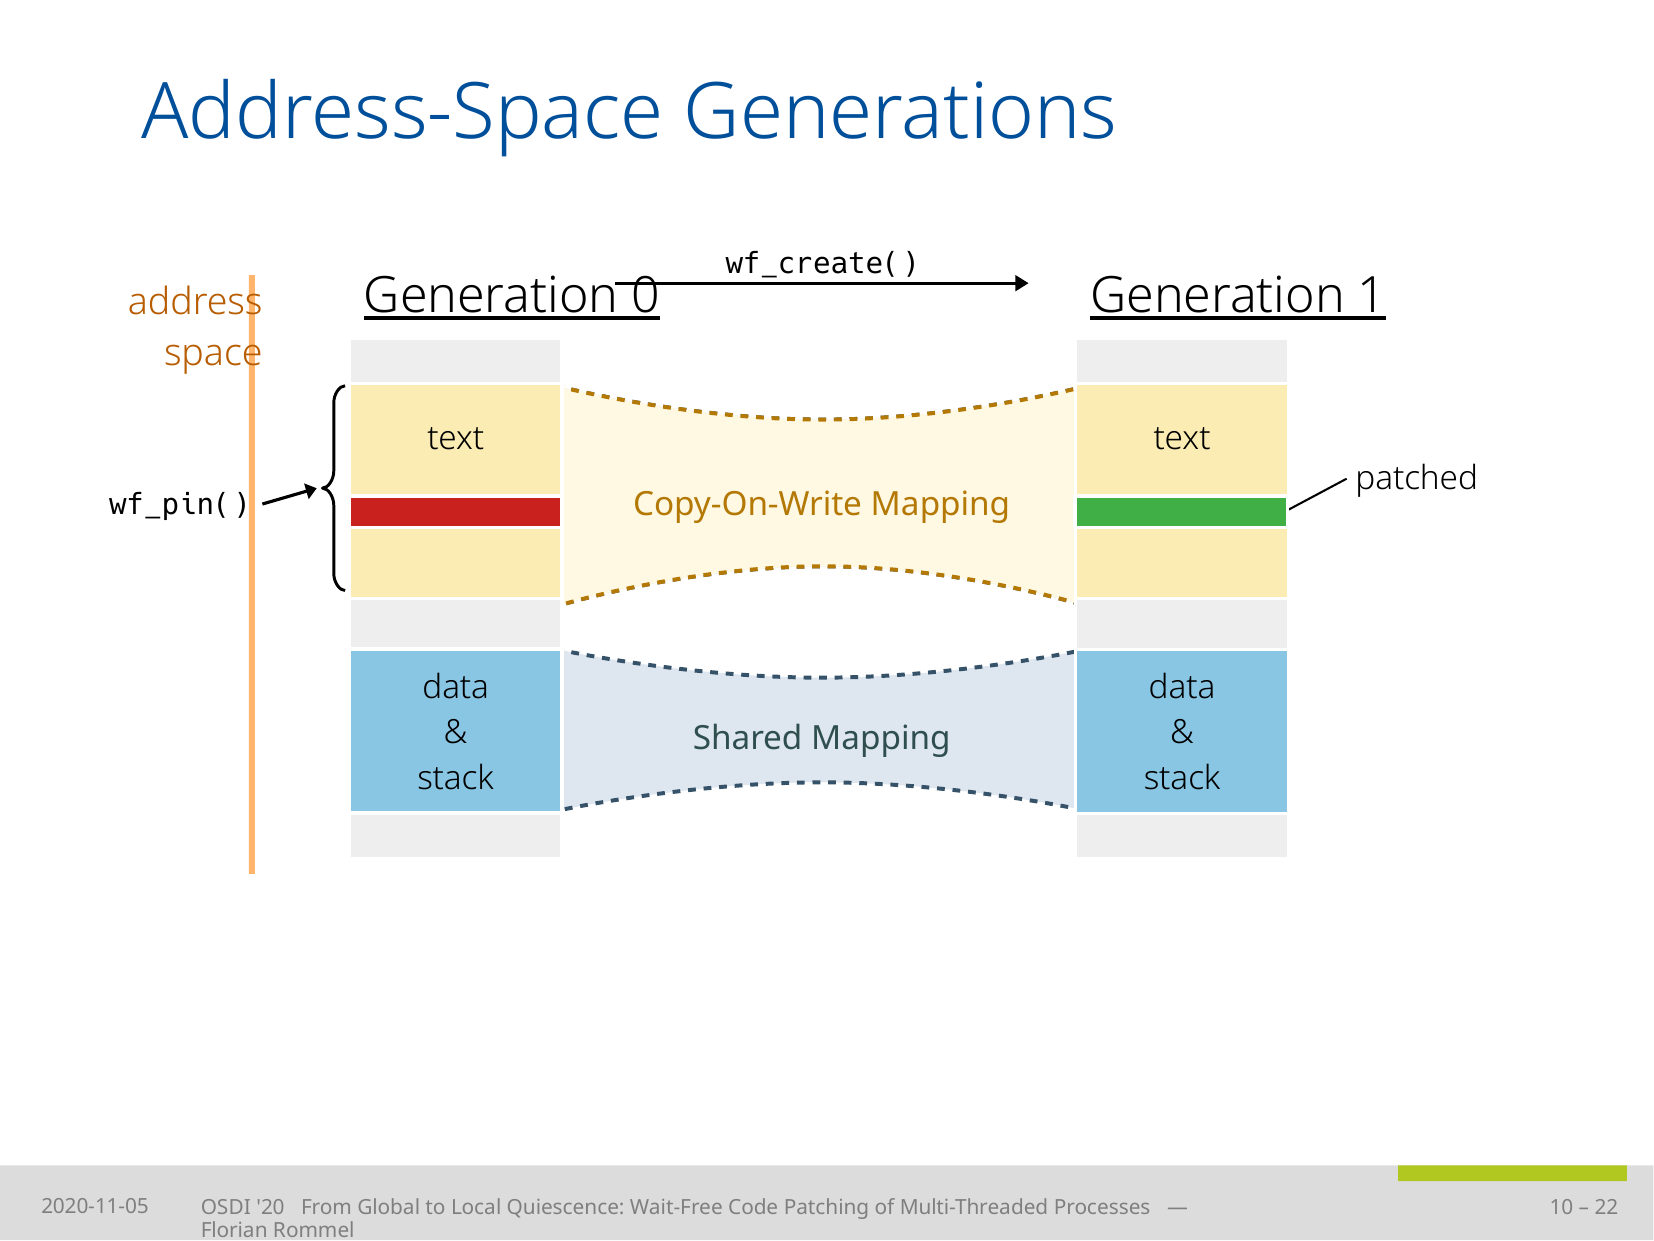

# Address-Space Generations
Generation 0
Generation 1
address
space
wf_create()
text
data
&
stack
text
data
&
stack
wf_pin()
Shared Mapping
Copy-On-Write Mapping
patched
Shared Mapping
10